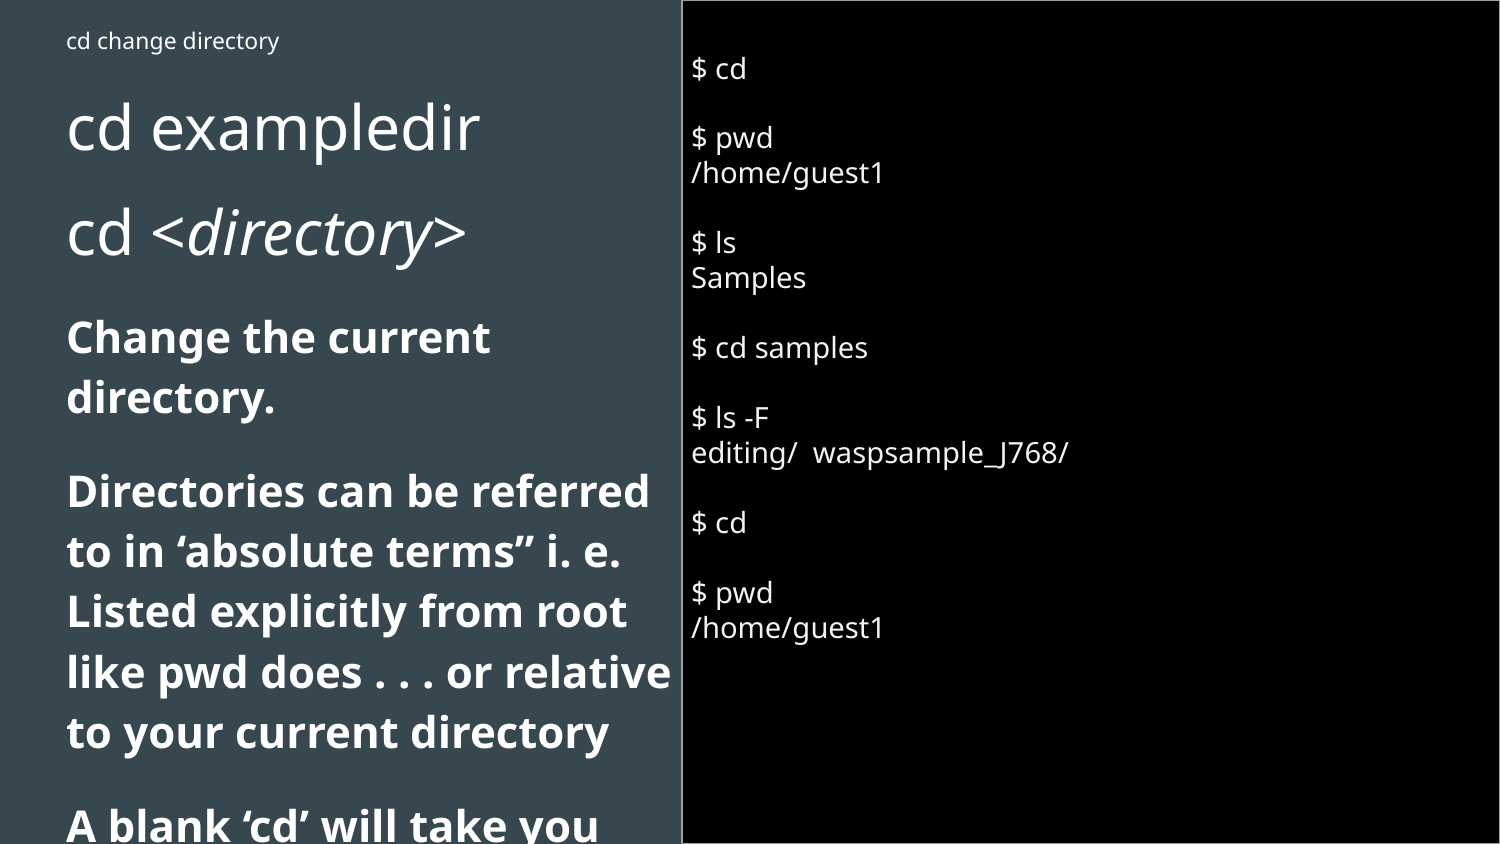

$ cd
$ pwd
/home/guest1
$ ls
Samples
$ cd samples
$ ls -F
editing/ waspsample_J768/
$ cd
$ pwd
/home/guest1
cd change directory
# cd exampledir
cd <directory>
Change the current directory.
Directories can be referred to in ‘absolute terms” i. e. Listed explicitly from root like pwd does . . . or relative to your current directory
A blank ‘cd’ will take you back to your home dir